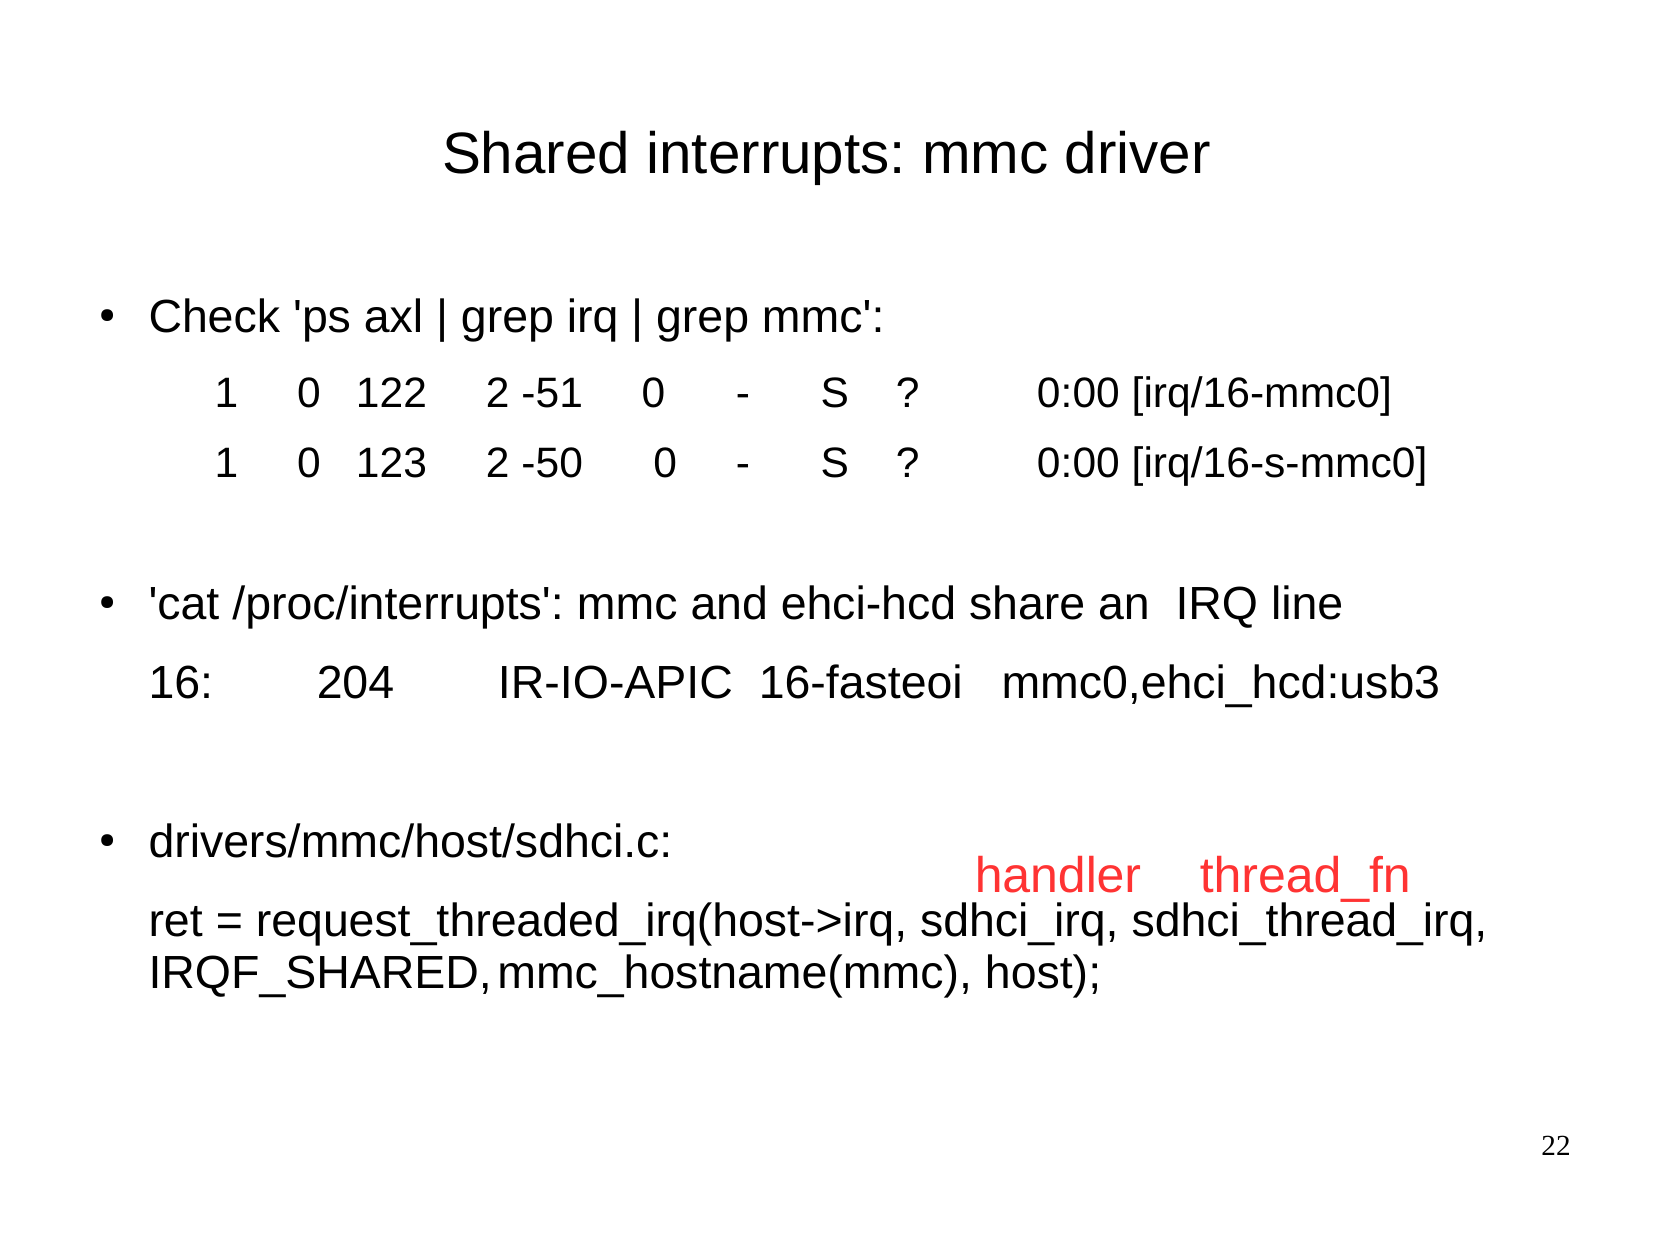

# Shared interrupts: mmc driver
Check 'ps axl | grep irq | grep mmc':
1 0 122 2 -51 0 - S ? 0:00 [irq/16-mmc0]
1 0 123 2 -50 0 - S ? 0:00 [irq/16-s-mmc0]
'cat /proc/interrupts': mmc and ehci-hcd share an IRQ line
16: 204 IR-IO-APIC 16-fasteoi mmc0,ehci_hcd:usb3
drivers/mmc/host/sdhci.c:
ret = request_threaded_irq(host->irq, sdhci_irq, sdhci_thread_irq, IRQF_SHARED,	mmc_hostname(mmc), host);
handler
thread_fn
22